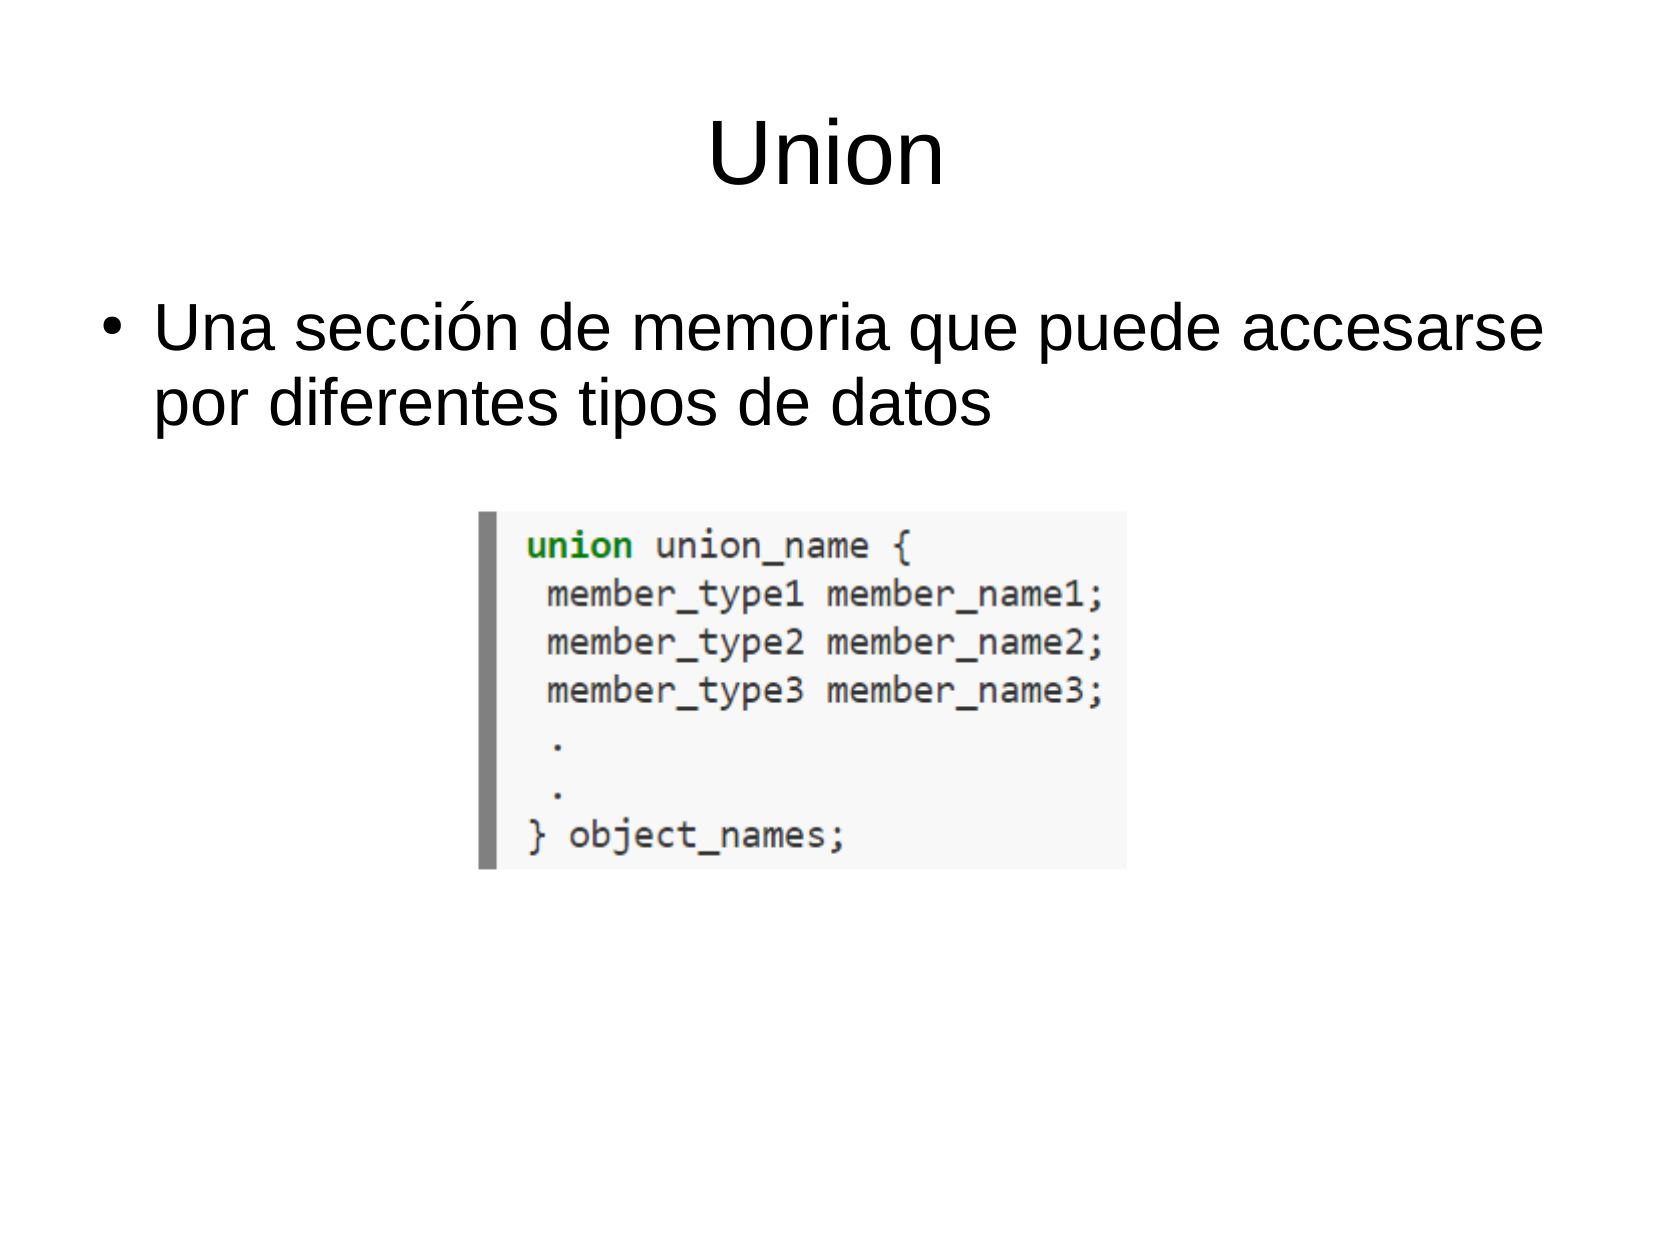

# Union
Una sección de memoria que puede accesarse por diferentes tipos de datos